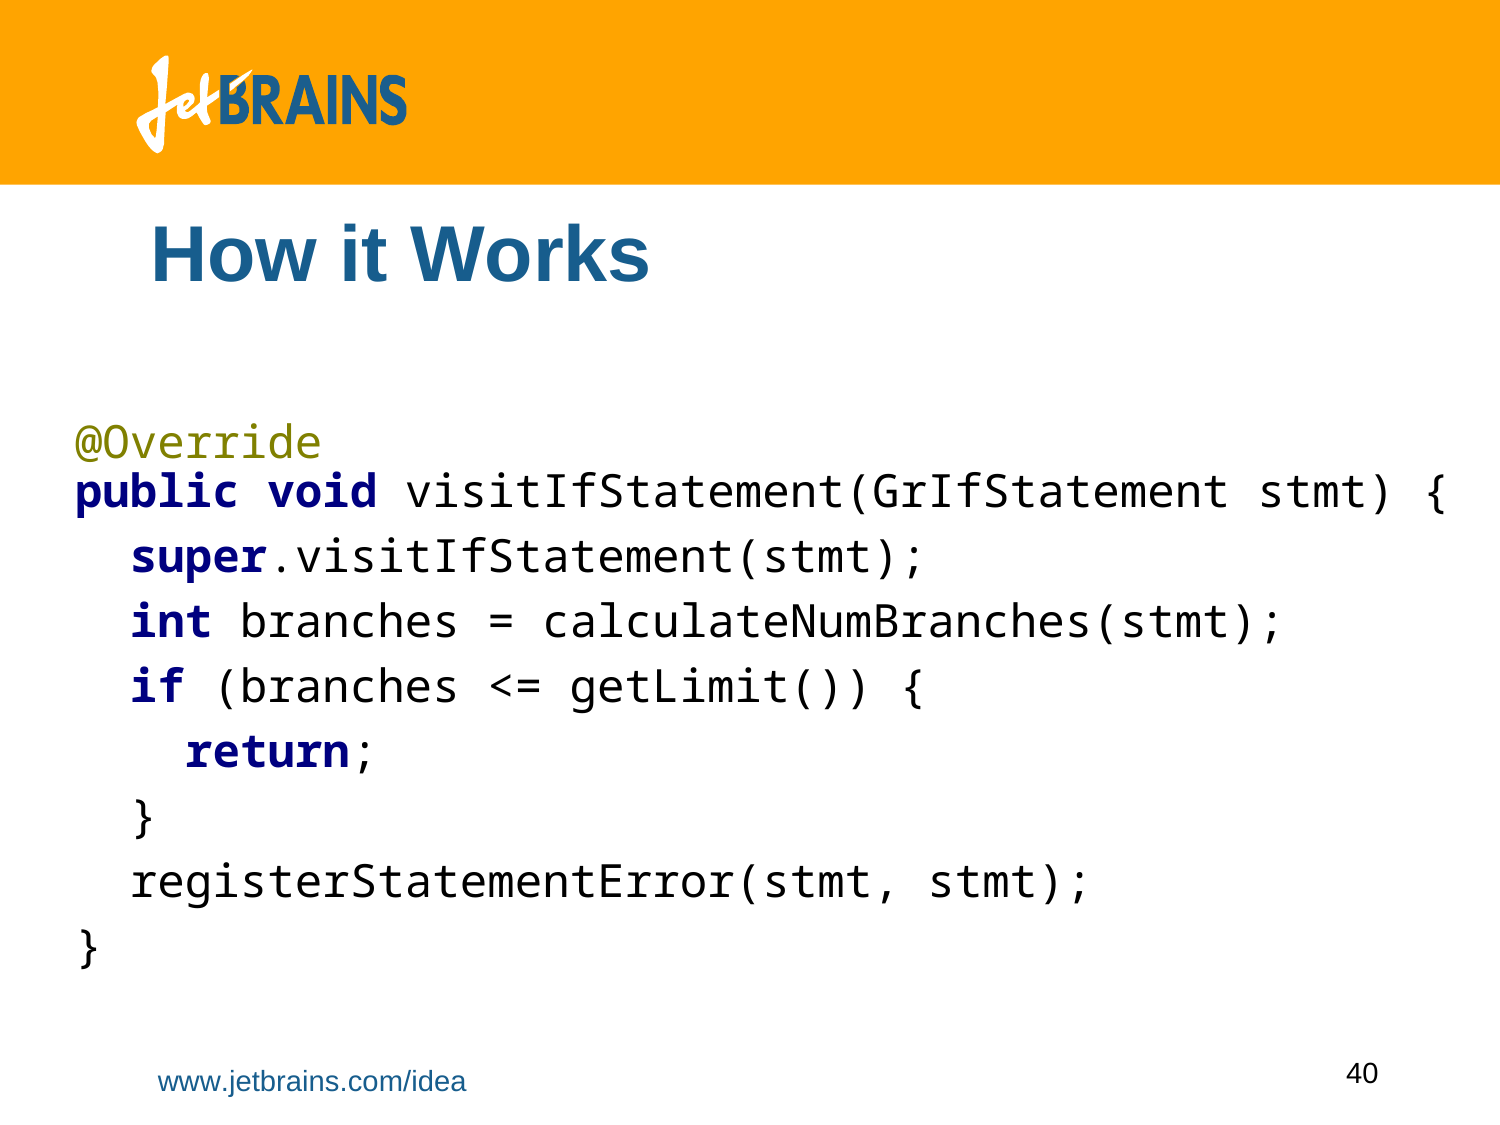

# How it Works
@Override
public void visitIfStatement(GrIfStatement stmt) {
 super.visitIfStatement(stmt);
 int branches = calculateNumBranches(stmt);
 if (branches <= getLimit()) {
 return;
 }
 registerStatementError(stmt, stmt);
}